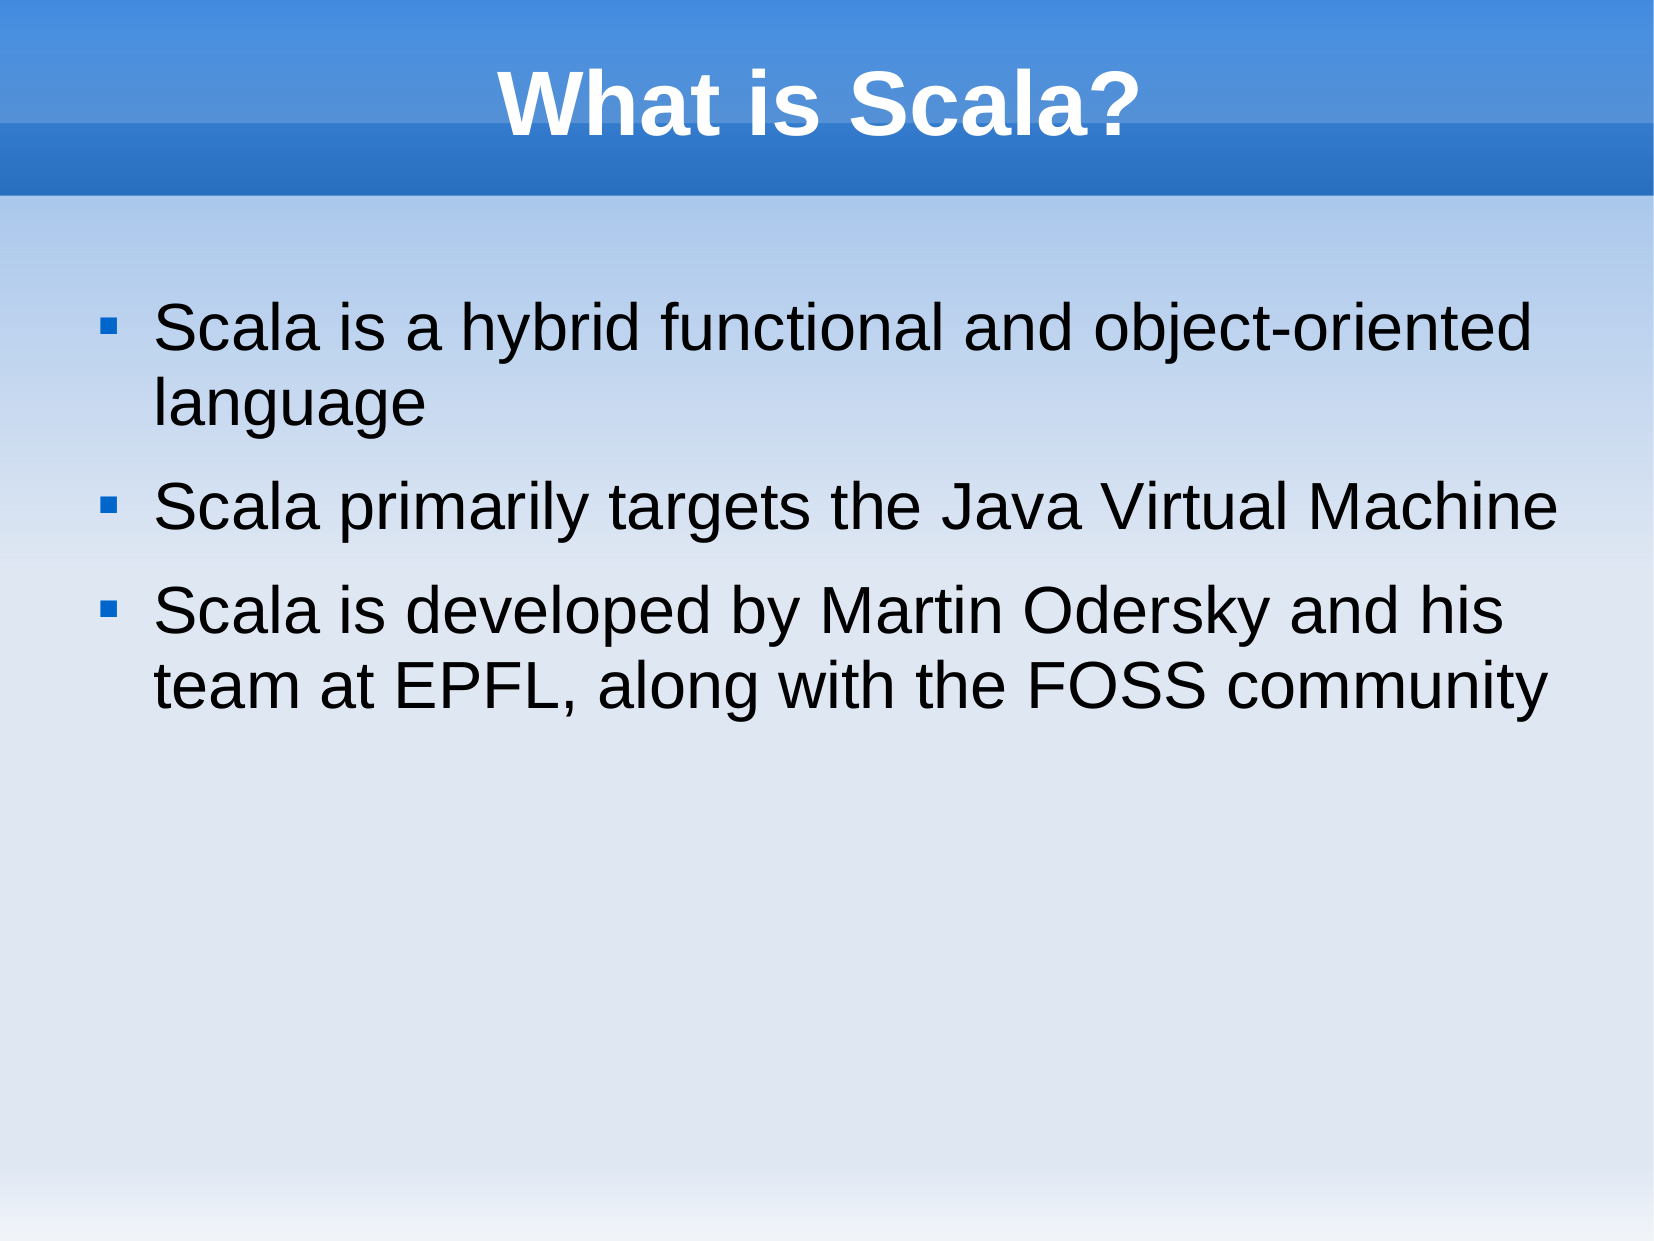

# What is Scala?
Scala is a hybrid functional and object-oriented language
Scala primarily targets the Java Virtual Machine
Scala is developed by Martin Odersky and his team at EPFL, along with the FOSS community